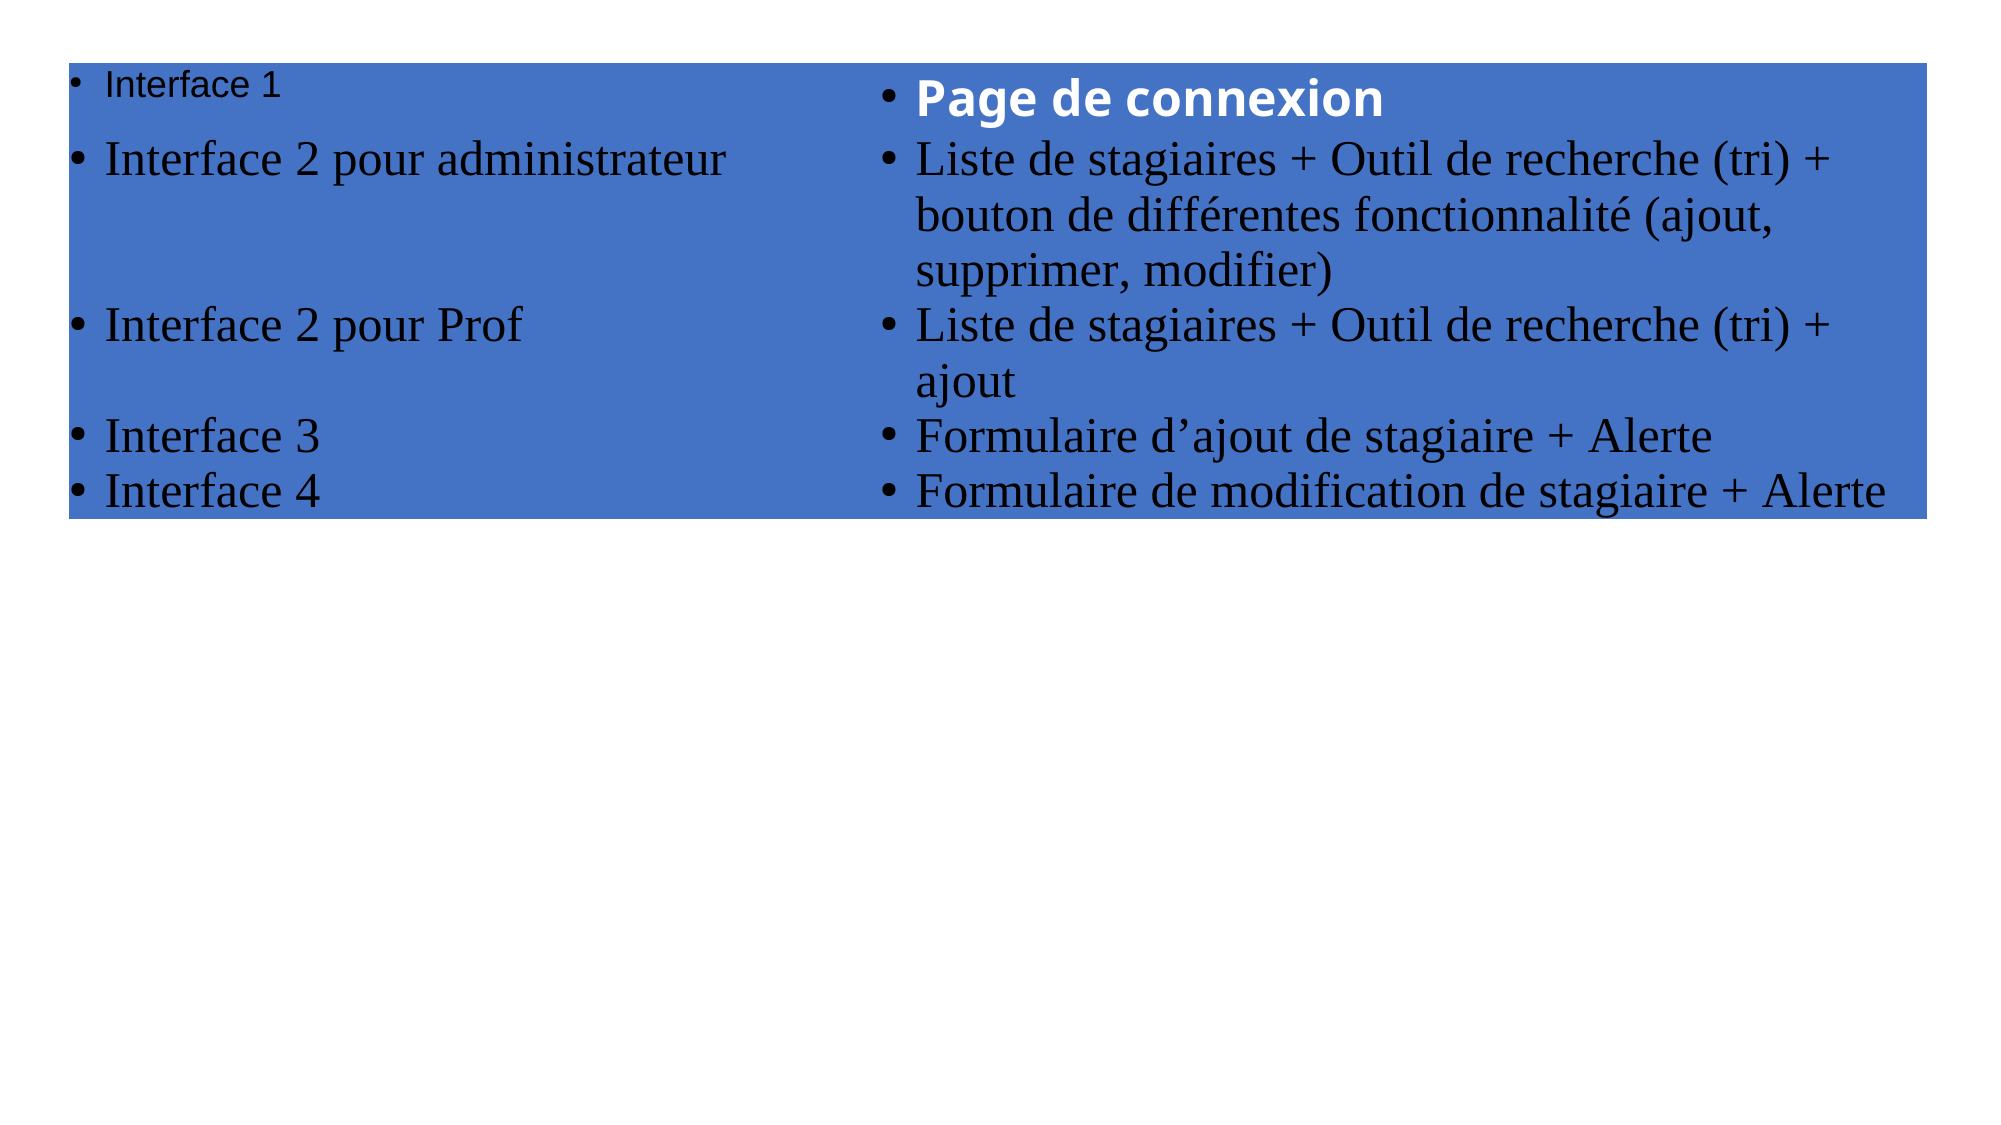

| Interface 1 | Page de connexion |
| --- | --- |
| Interface 2 pour administrateur | Liste de stagiaires + Outil de recherche (tri) + bouton de différentes fonctionnalité (ajout, supprimer, modifier) |
| Interface 2 pour Prof | Liste de stagiaires + Outil de recherche (tri) + ajout |
| Interface 3 | Formulaire d’ajout de stagiaire + Alerte |
| Interface 4 | Formulaire de modification de stagiaire + Alerte |